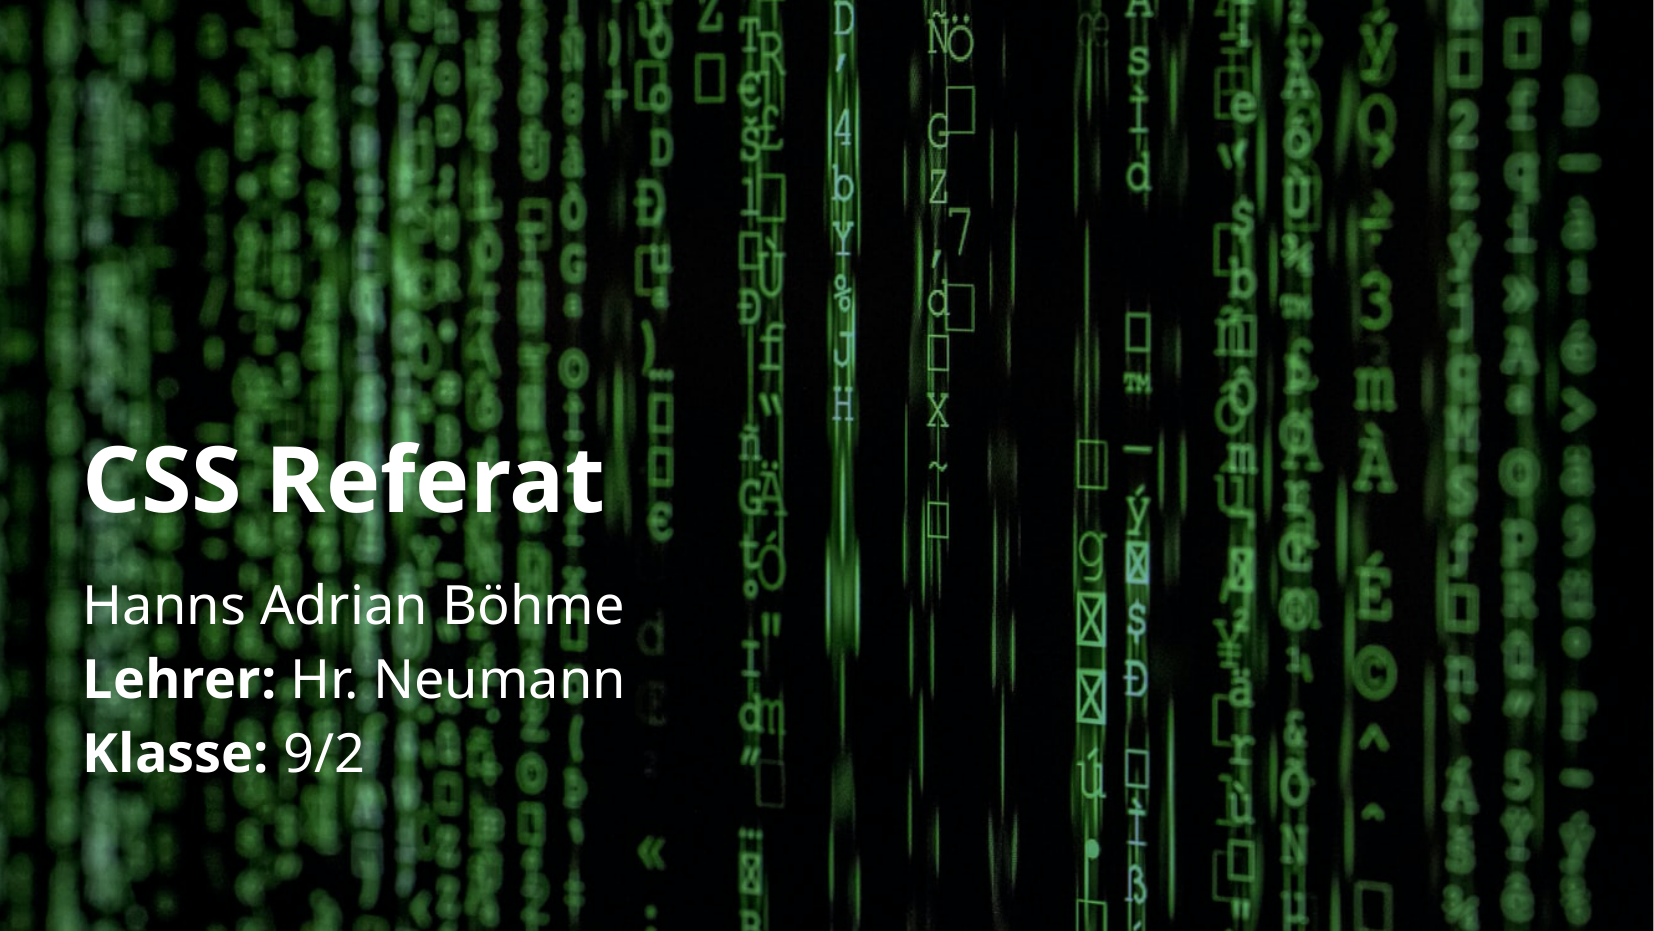

# CSS Referat
Hanns Adrian Böhme
Lehrer: Hr. Neumann
Klasse: 9/2